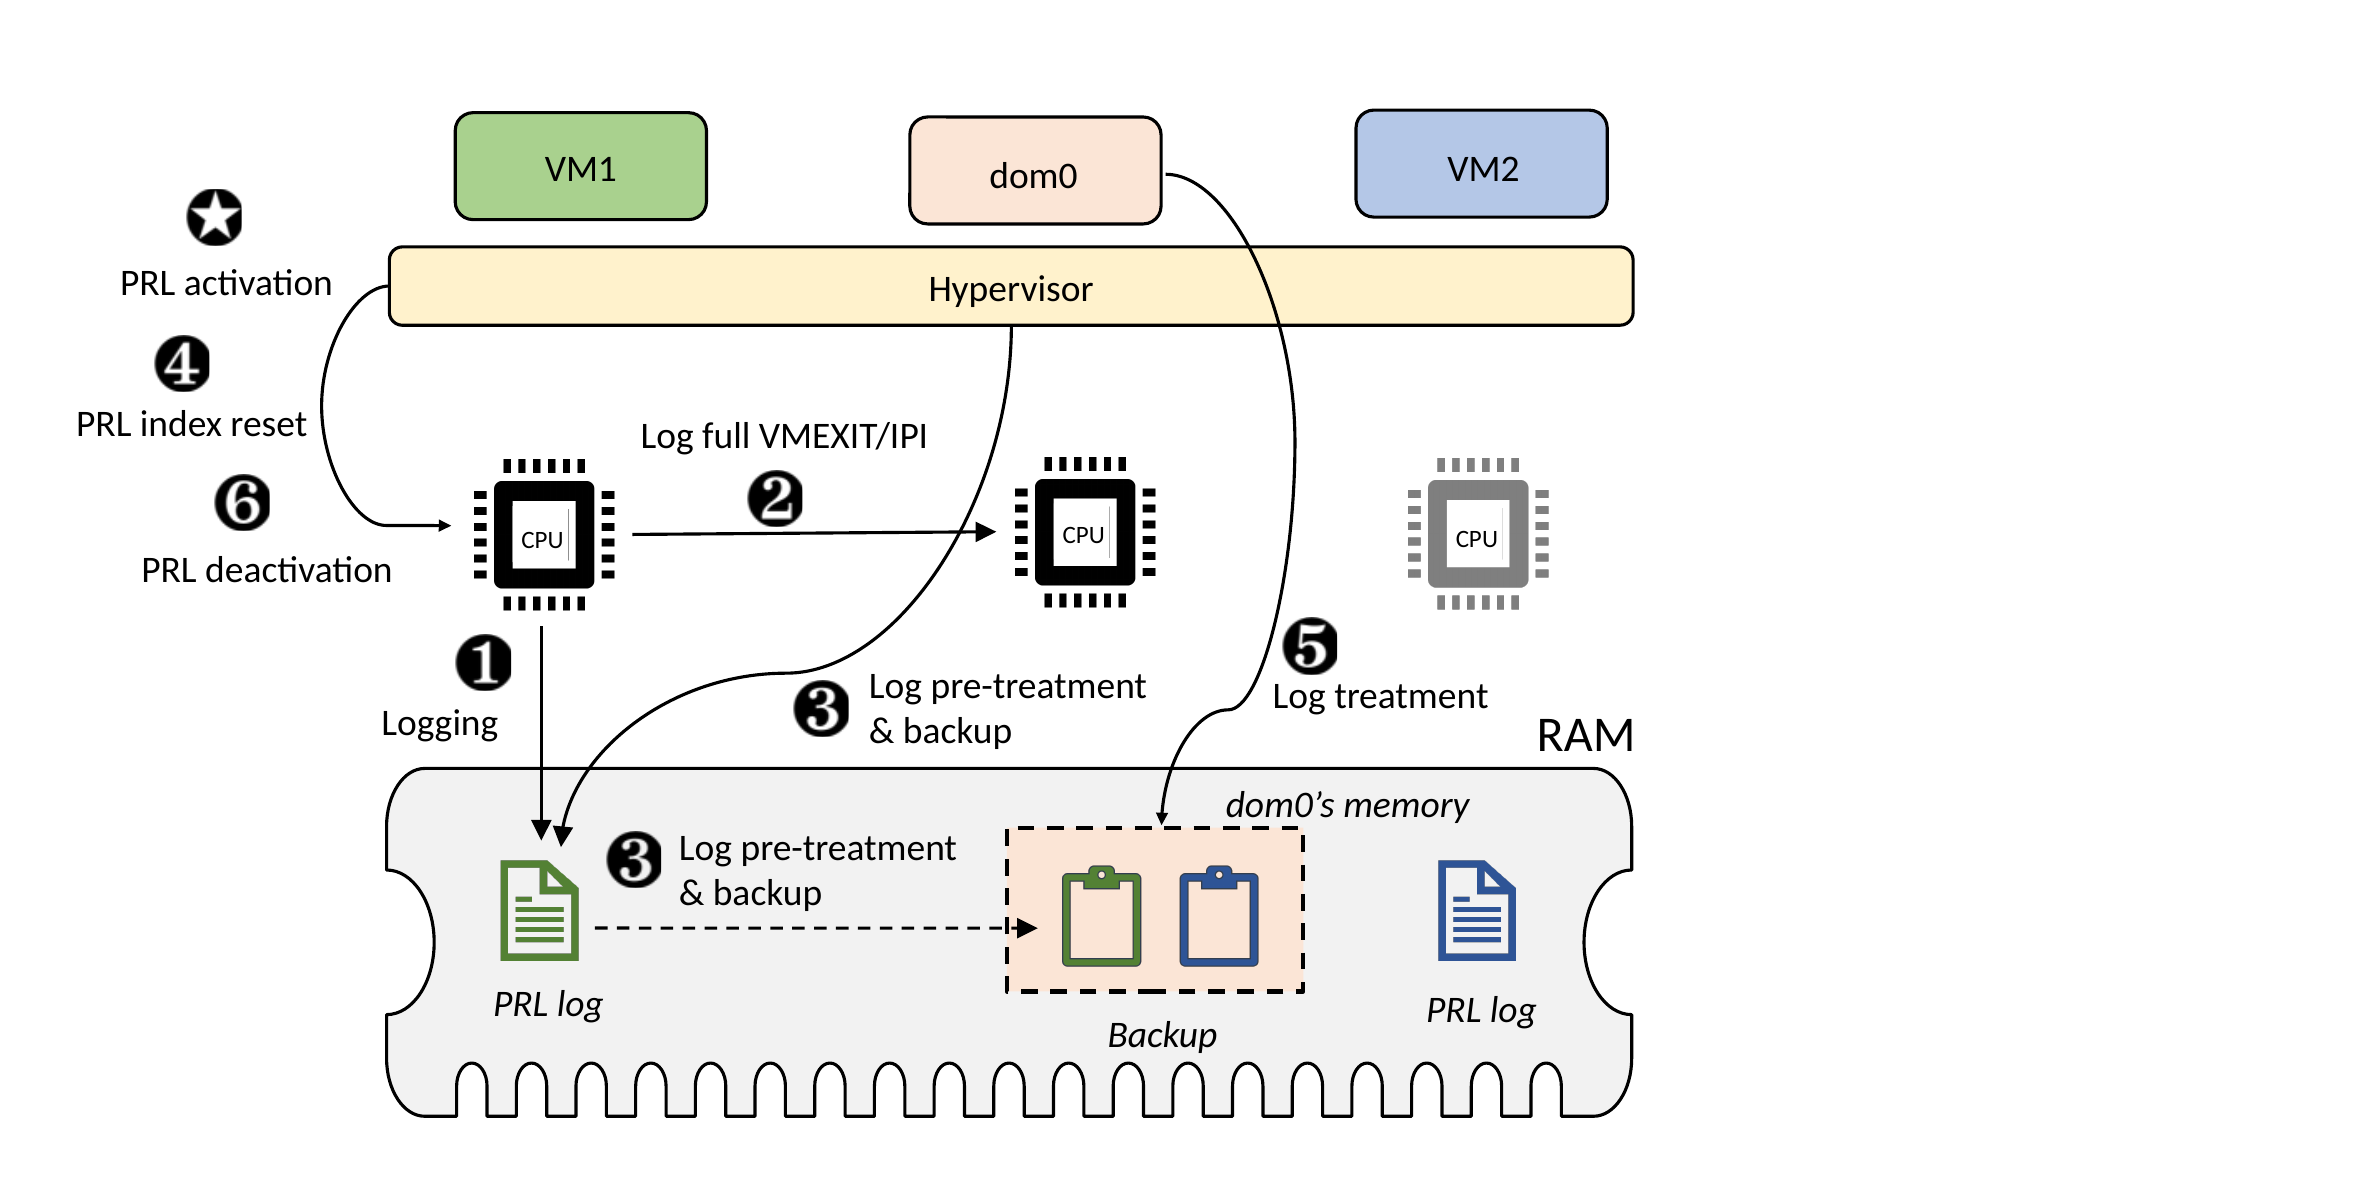

VM1
VM2
dom0
PRL activation
Hypervisor
PRL index reset
Log full VMEXIT/IPI
CPU
CPU
CPU
PRL deactivation
Log pre-treatment
& backup
Log treatment
Logging
RAM
dom0’s memory
Log pre-treatment
& backup
PRL log
PRL log
Backup